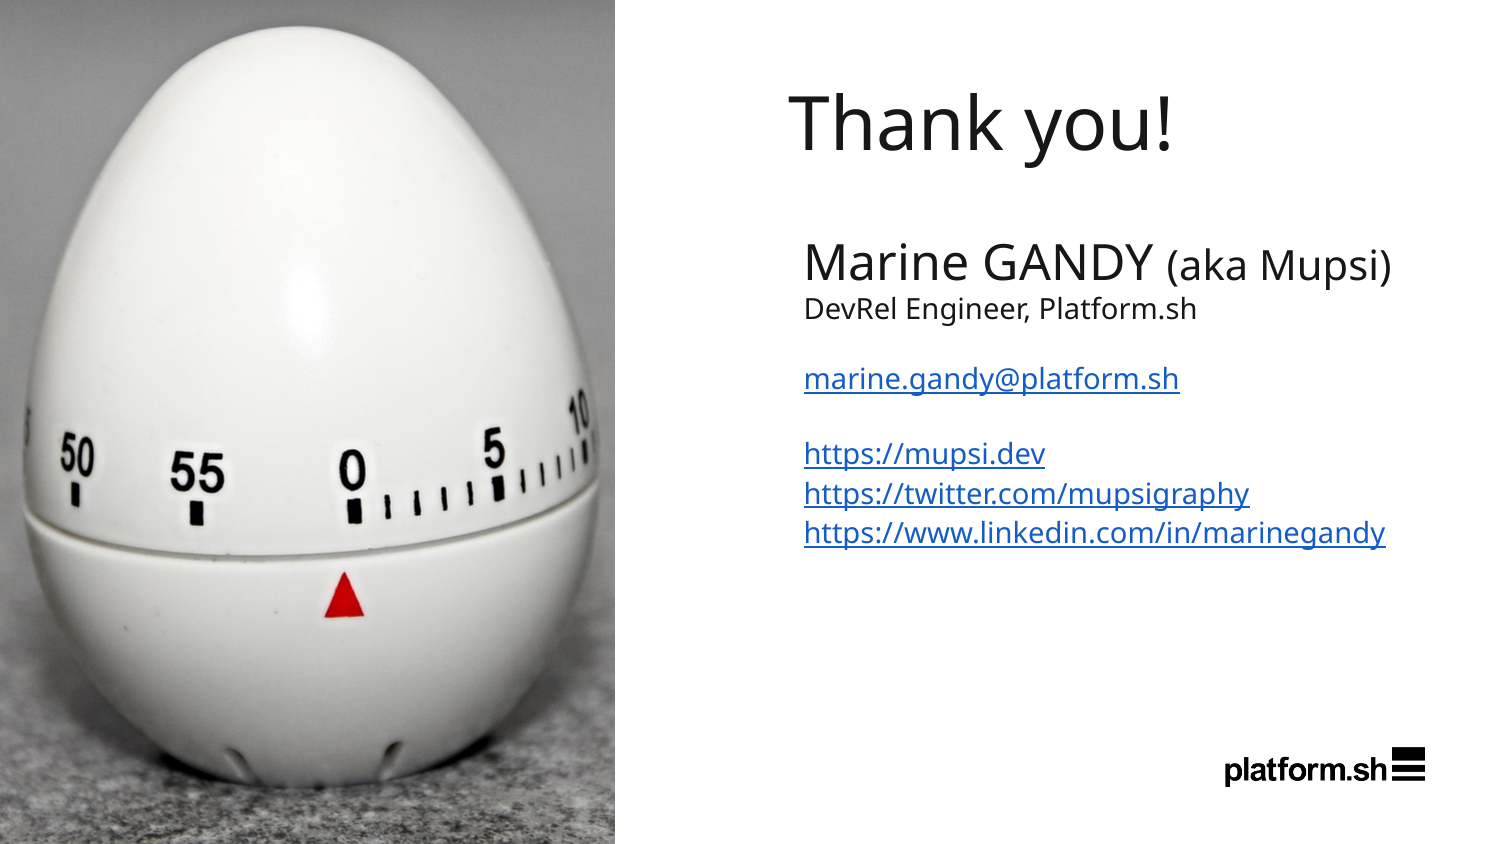

Thank you!
Marine GANDY (aka Mupsi)
DevRel Engineer, Platform.sh
marine.gandy@platform.sh
https://mupsi.dev
https://twitter.com/mupsigraphy
https://www.linkedin.com/in/marinegandy